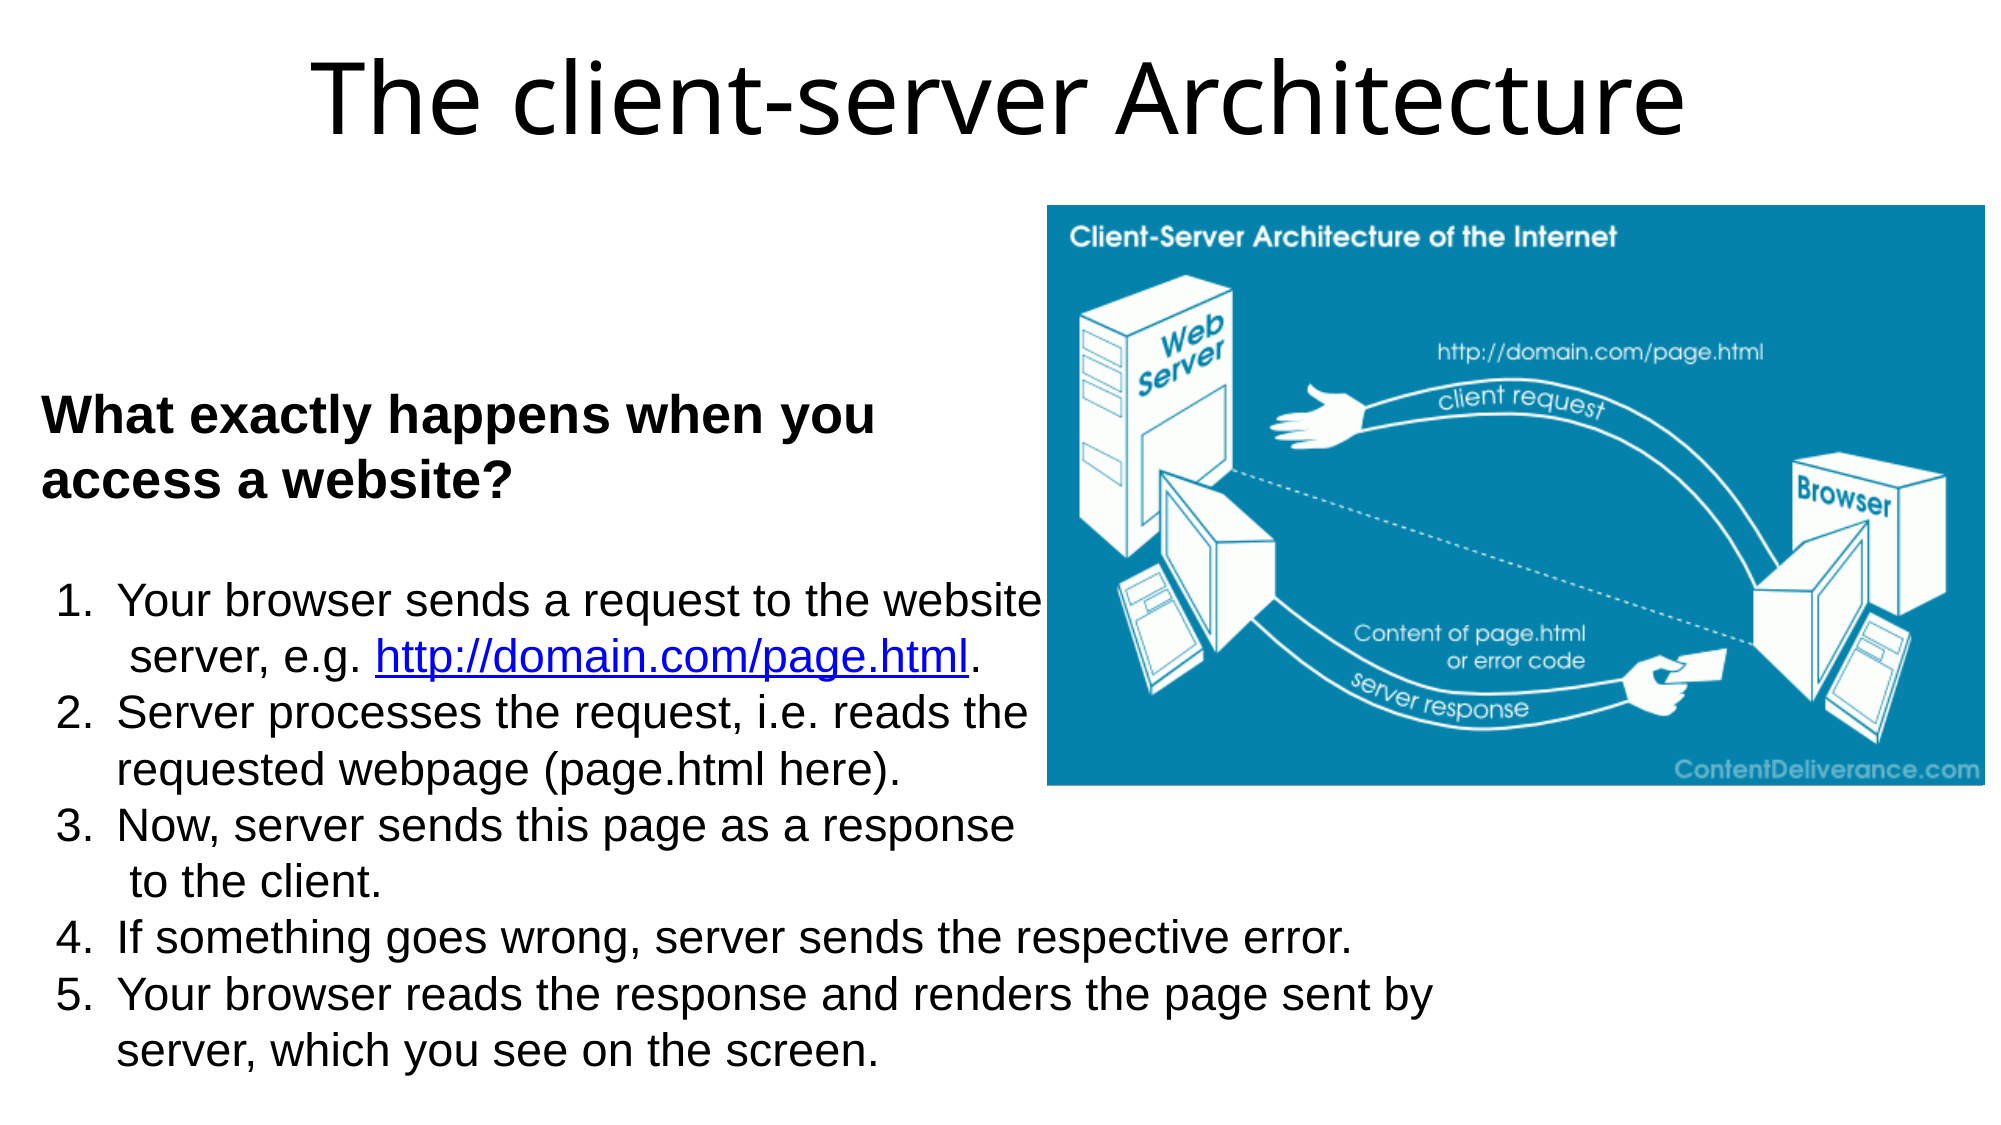

The client-server Architecture
What exactly happens when you
access a website?
Your browser sends a request to the website
 server, e.g. http://domain.com/page.html.
Server processes the request, i.e. reads the
requested webpage (page.html here).
Now, server sends this page as a response
 to the client.
If something goes wrong, server sends the respective error.
Your browser reads the response and renders the page sent by server, which you see on the screen.